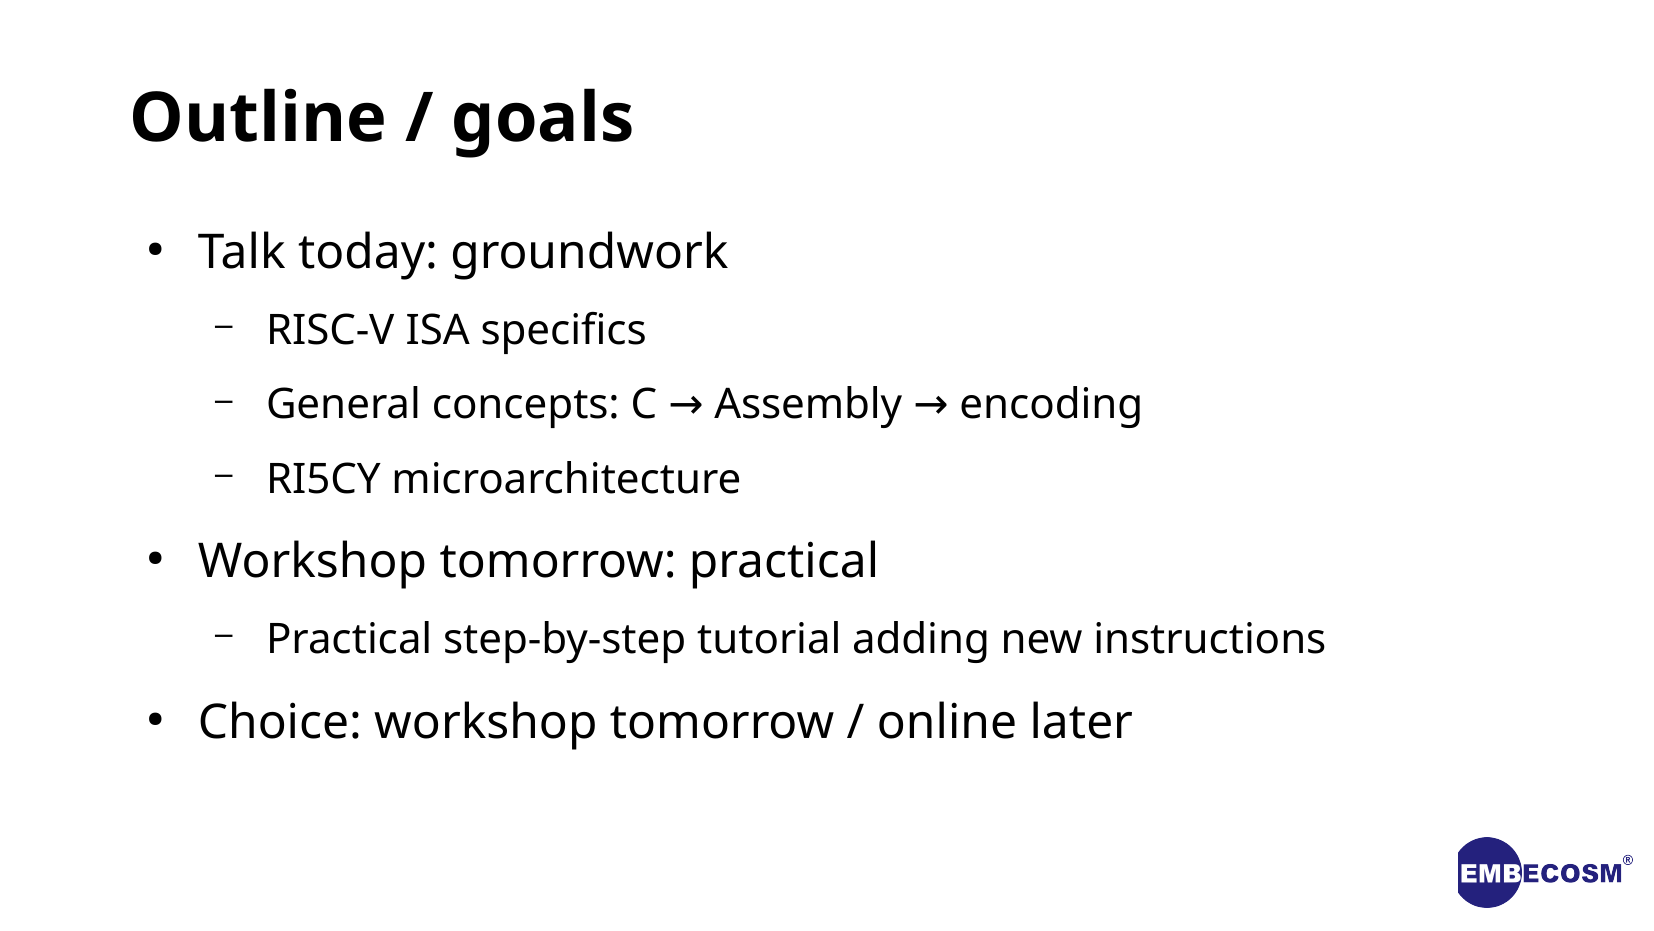

# Outline / goals
Talk today: groundwork
RISC-V ISA specifics
General concepts: C → Assembly → encoding
RI5CY microarchitecture
Workshop tomorrow: practical
Practical step-by-step tutorial adding new instructions
Choice: workshop tomorrow / online later